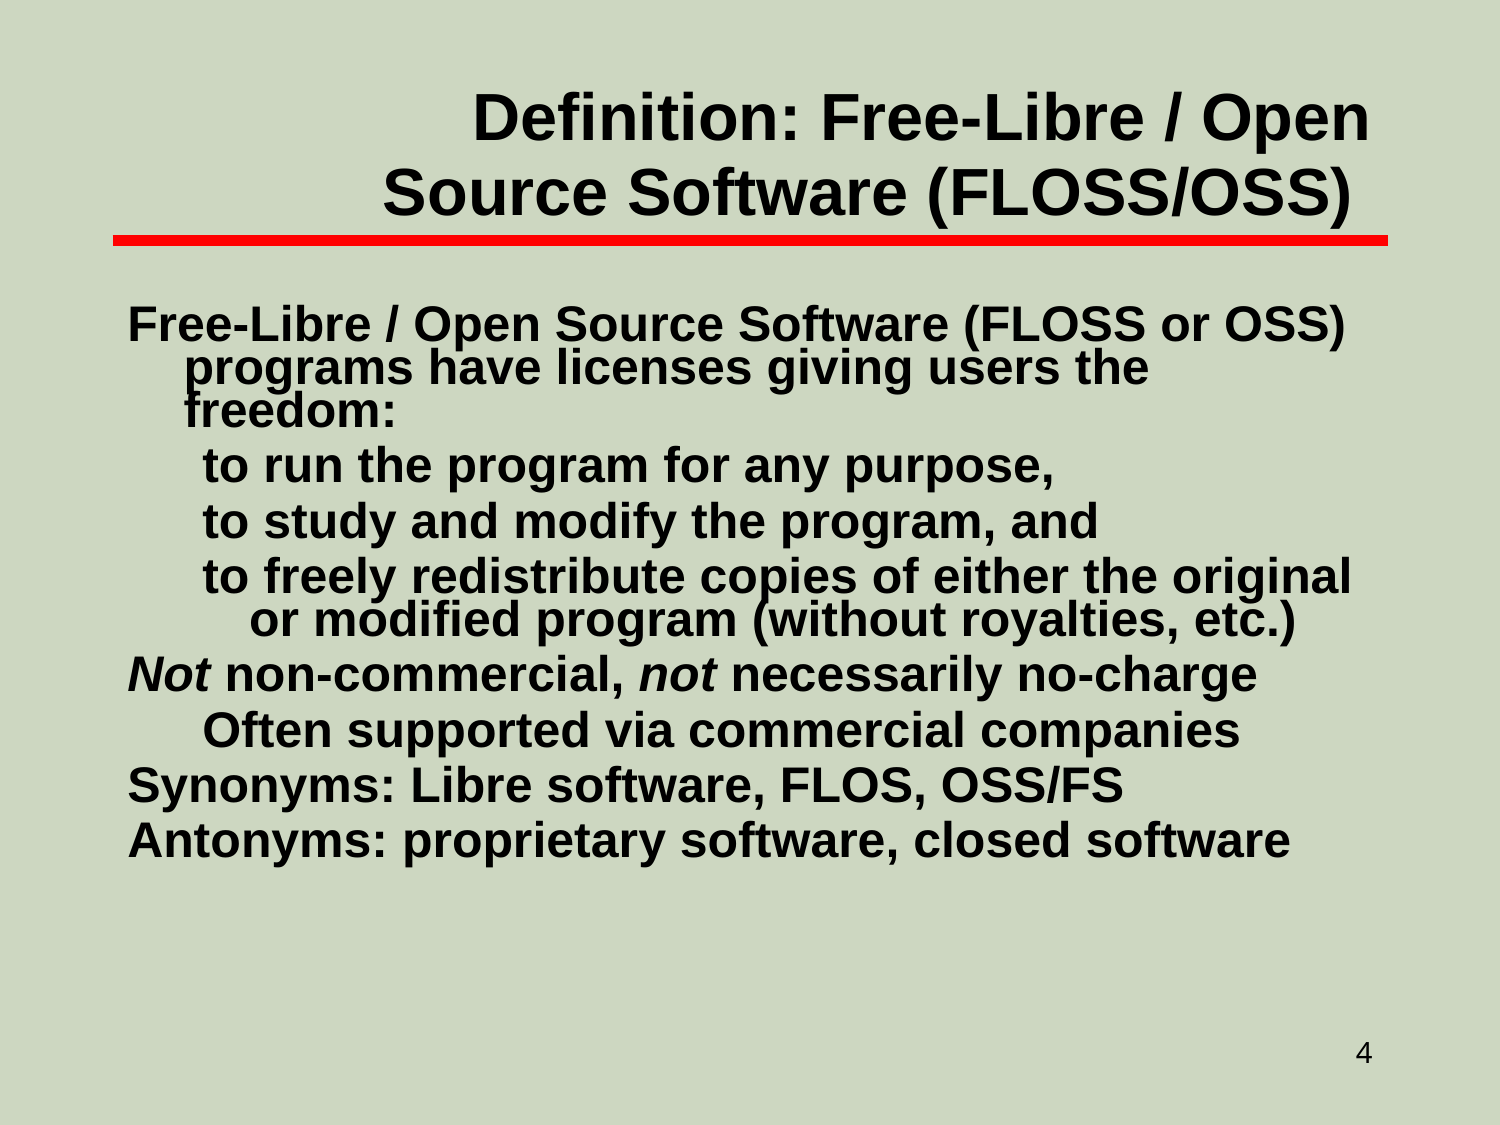

# Definition: Free-Libre / Open Source Software (FLOSS/OSS)
Free-Libre / Open Source Software (FLOSS or OSS) programs have licenses giving users the freedom:
to run the program for any purpose,
to study and modify the program, and
to freely redistribute copies of either the original or modified program (without royalties, etc.)
Not non-commercial, not necessarily no-charge
Often supported via commercial companies
Synonyms: Libre software, FLOS, OSS/FS
Antonyms: proprietary software, closed software